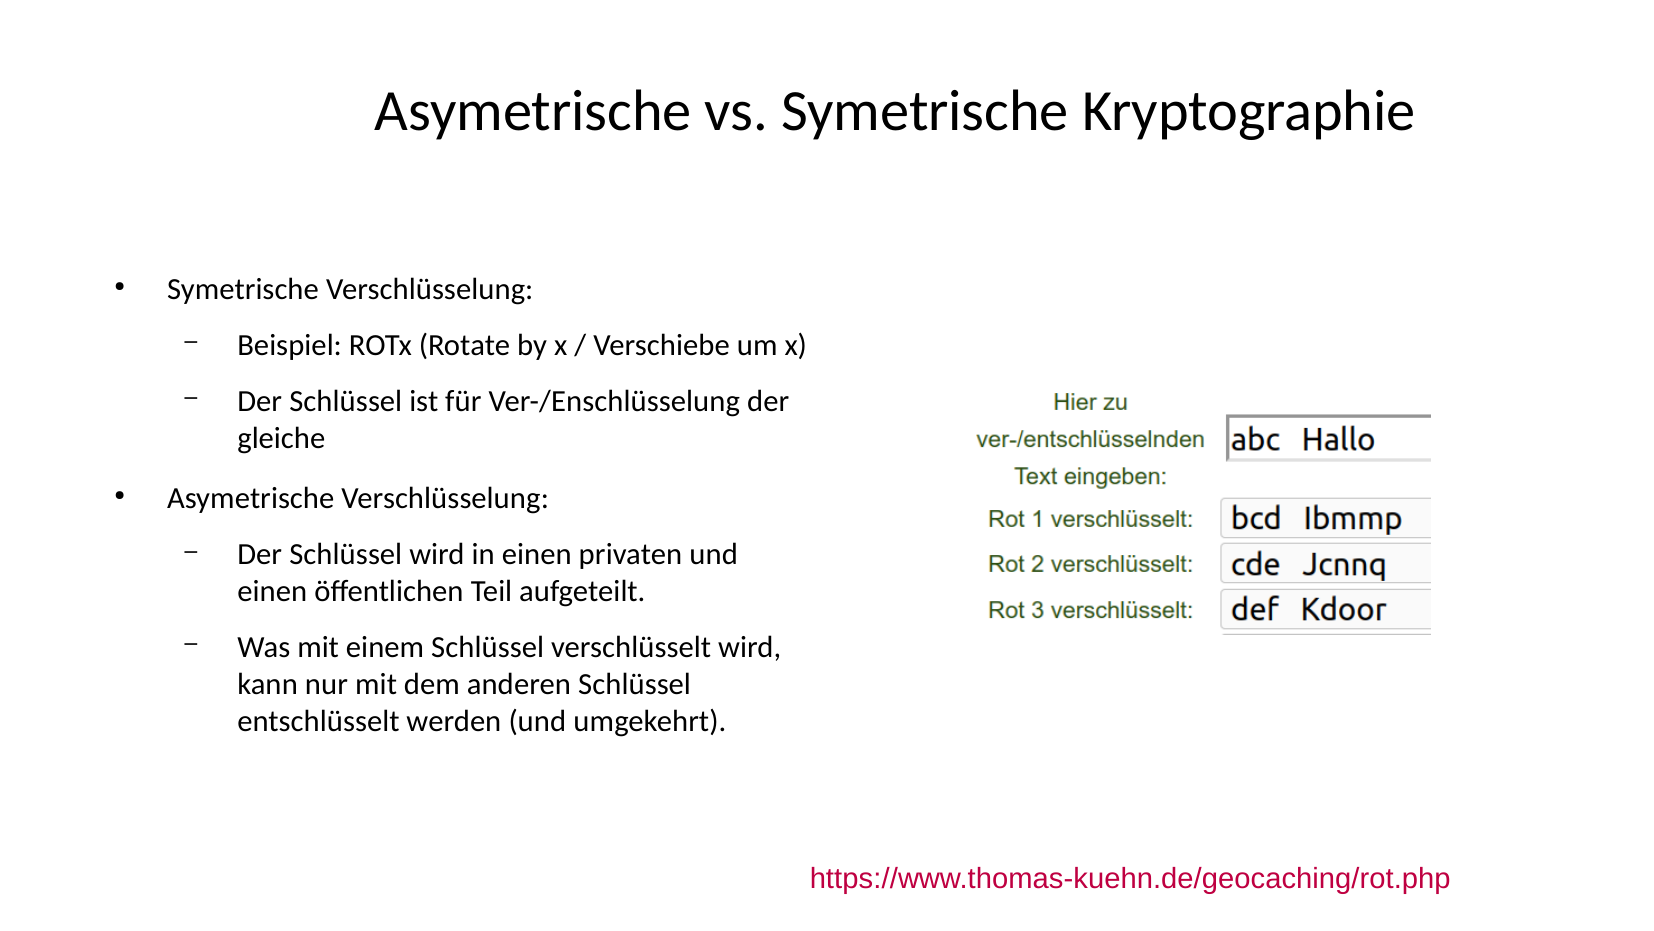

# Asymetrische vs. Symetrische Kryptographie
Symetrische Verschlüsselung:
Beispiel: ROTx (Rotate by x / Verschiebe um x)
Der Schlüssel ist für Ver-/Enschlüsselung der gleiche
Asymetrische Verschlüsselung:
Der Schlüssel wird in einen privaten und einen öffentlichen Teil aufgeteilt.
Was mit einem Schlüssel verschlüsselt wird, kann nur mit dem anderen Schlüssel entschlüsselt werden (und umgekehrt).
https://www.thomas-kuehn.de/geocaching/rot.php